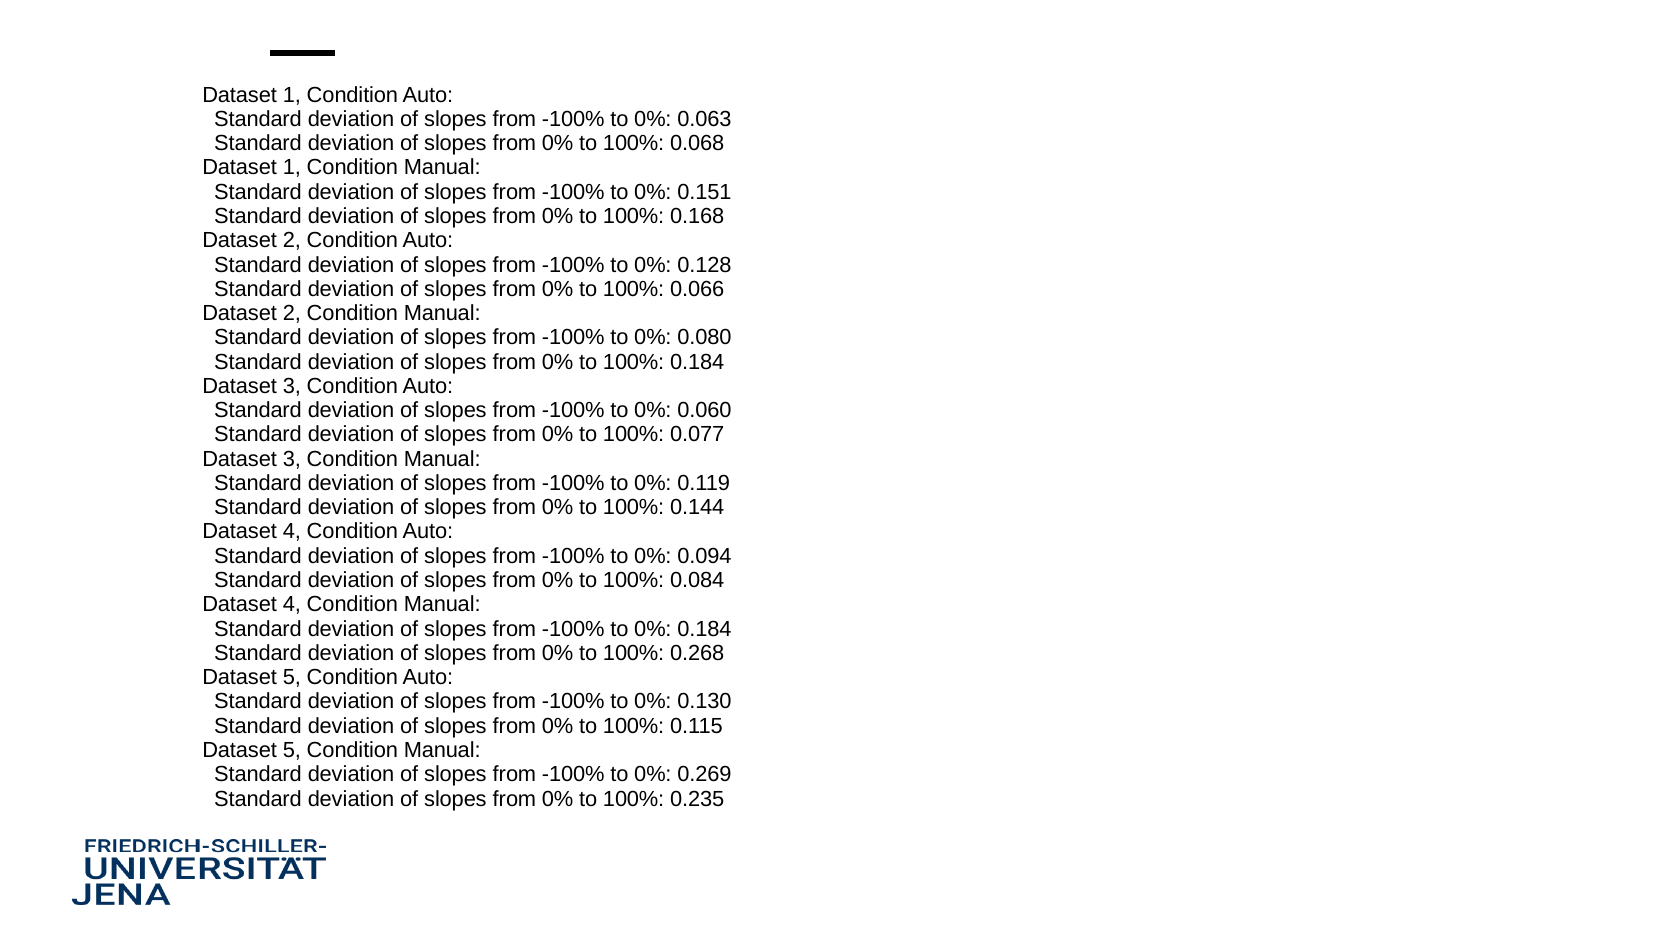

Dataset 1, Condition Auto:
 Standard deviation of slopes from -100% to 0%: 0.063
 Standard deviation of slopes from 0% to 100%: 0.068
Dataset 1, Condition Manual:
 Standard deviation of slopes from -100% to 0%: 0.151
 Standard deviation of slopes from 0% to 100%: 0.168
Dataset 2, Condition Auto:
 Standard deviation of slopes from -100% to 0%: 0.128
 Standard deviation of slopes from 0% to 100%: 0.066
Dataset 2, Condition Manual:
 Standard deviation of slopes from -100% to 0%: 0.080
 Standard deviation of slopes from 0% to 100%: 0.184
Dataset 3, Condition Auto:
 Standard deviation of slopes from -100% to 0%: 0.060
 Standard deviation of slopes from 0% to 100%: 0.077
Dataset 3, Condition Manual:
 Standard deviation of slopes from -100% to 0%: 0.119
 Standard deviation of slopes from 0% to 100%: 0.144
Dataset 4, Condition Auto:
 Standard deviation of slopes from -100% to 0%: 0.094
 Standard deviation of slopes from 0% to 100%: 0.084
Dataset 4, Condition Manual:
 Standard deviation of slopes from -100% to 0%: 0.184
 Standard deviation of slopes from 0% to 100%: 0.268
Dataset 5, Condition Auto:
 Standard deviation of slopes from -100% to 0%: 0.130
 Standard deviation of slopes from 0% to 100%: 0.115
Dataset 5, Condition Manual:
 Standard deviation of slopes from -100% to 0%: 0.269
 Standard deviation of slopes from 0% to 100%: 0.235